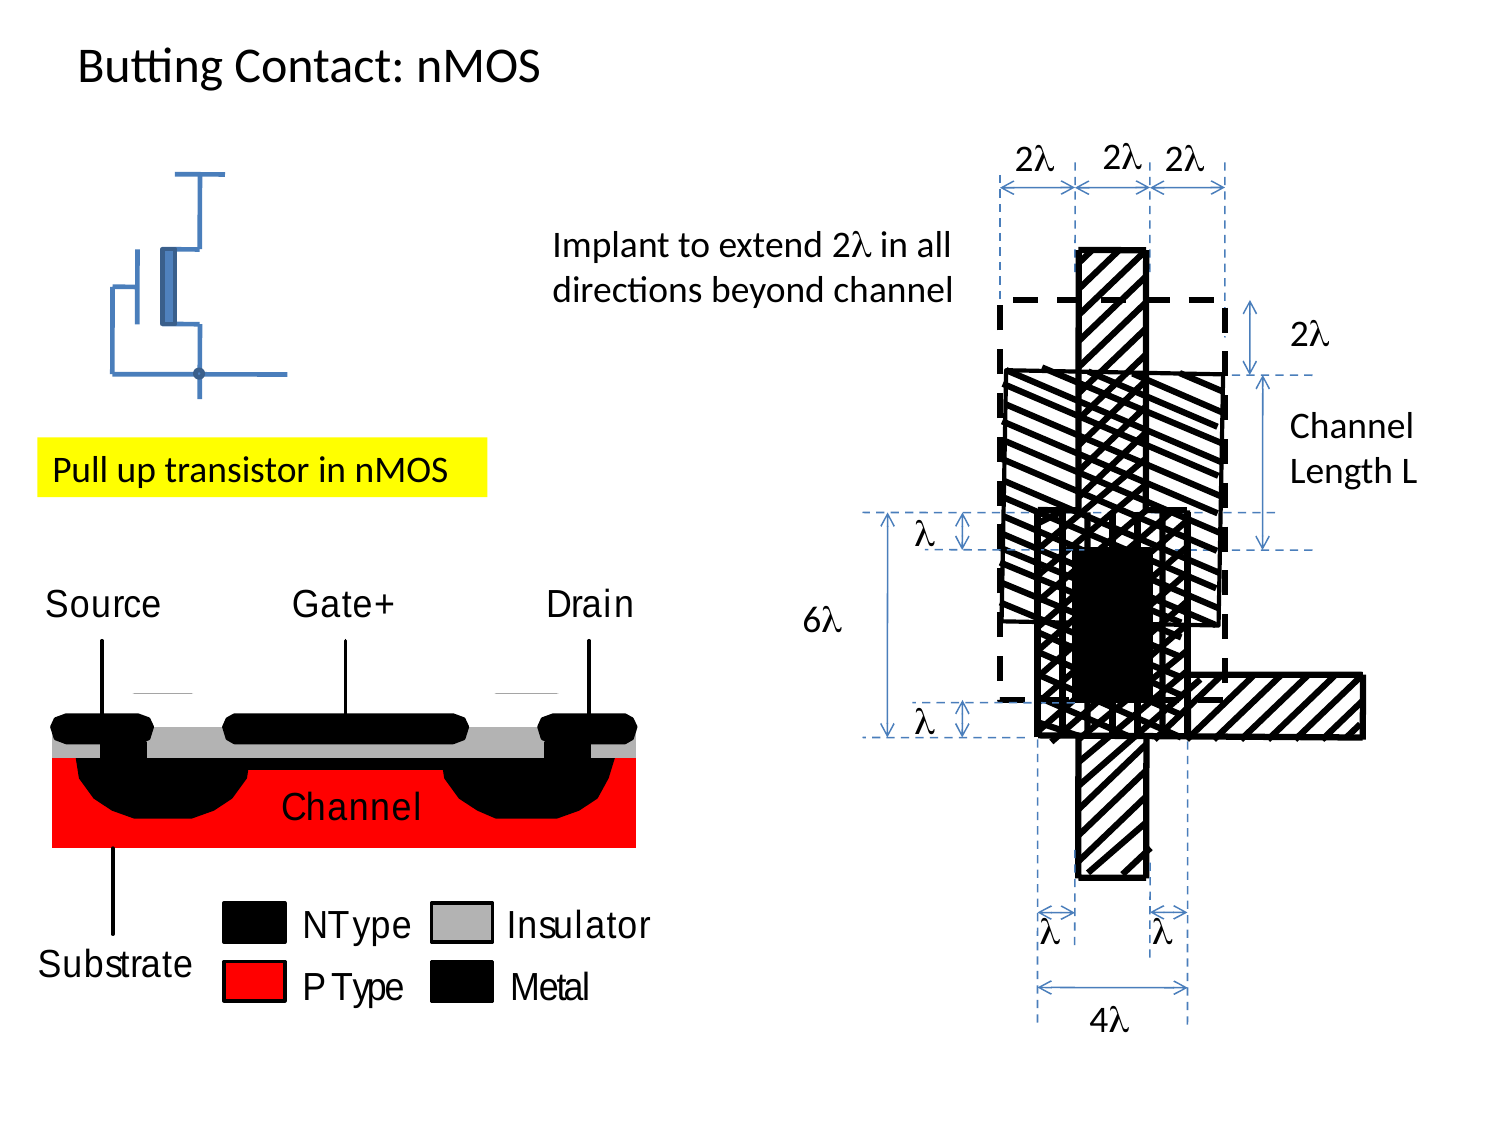

Butting Contact: nMOS
2
2
2
Implant to extend 2 in all directions beyond channel
2
Channel Length L
Pull up transistor in nMOS

6



4